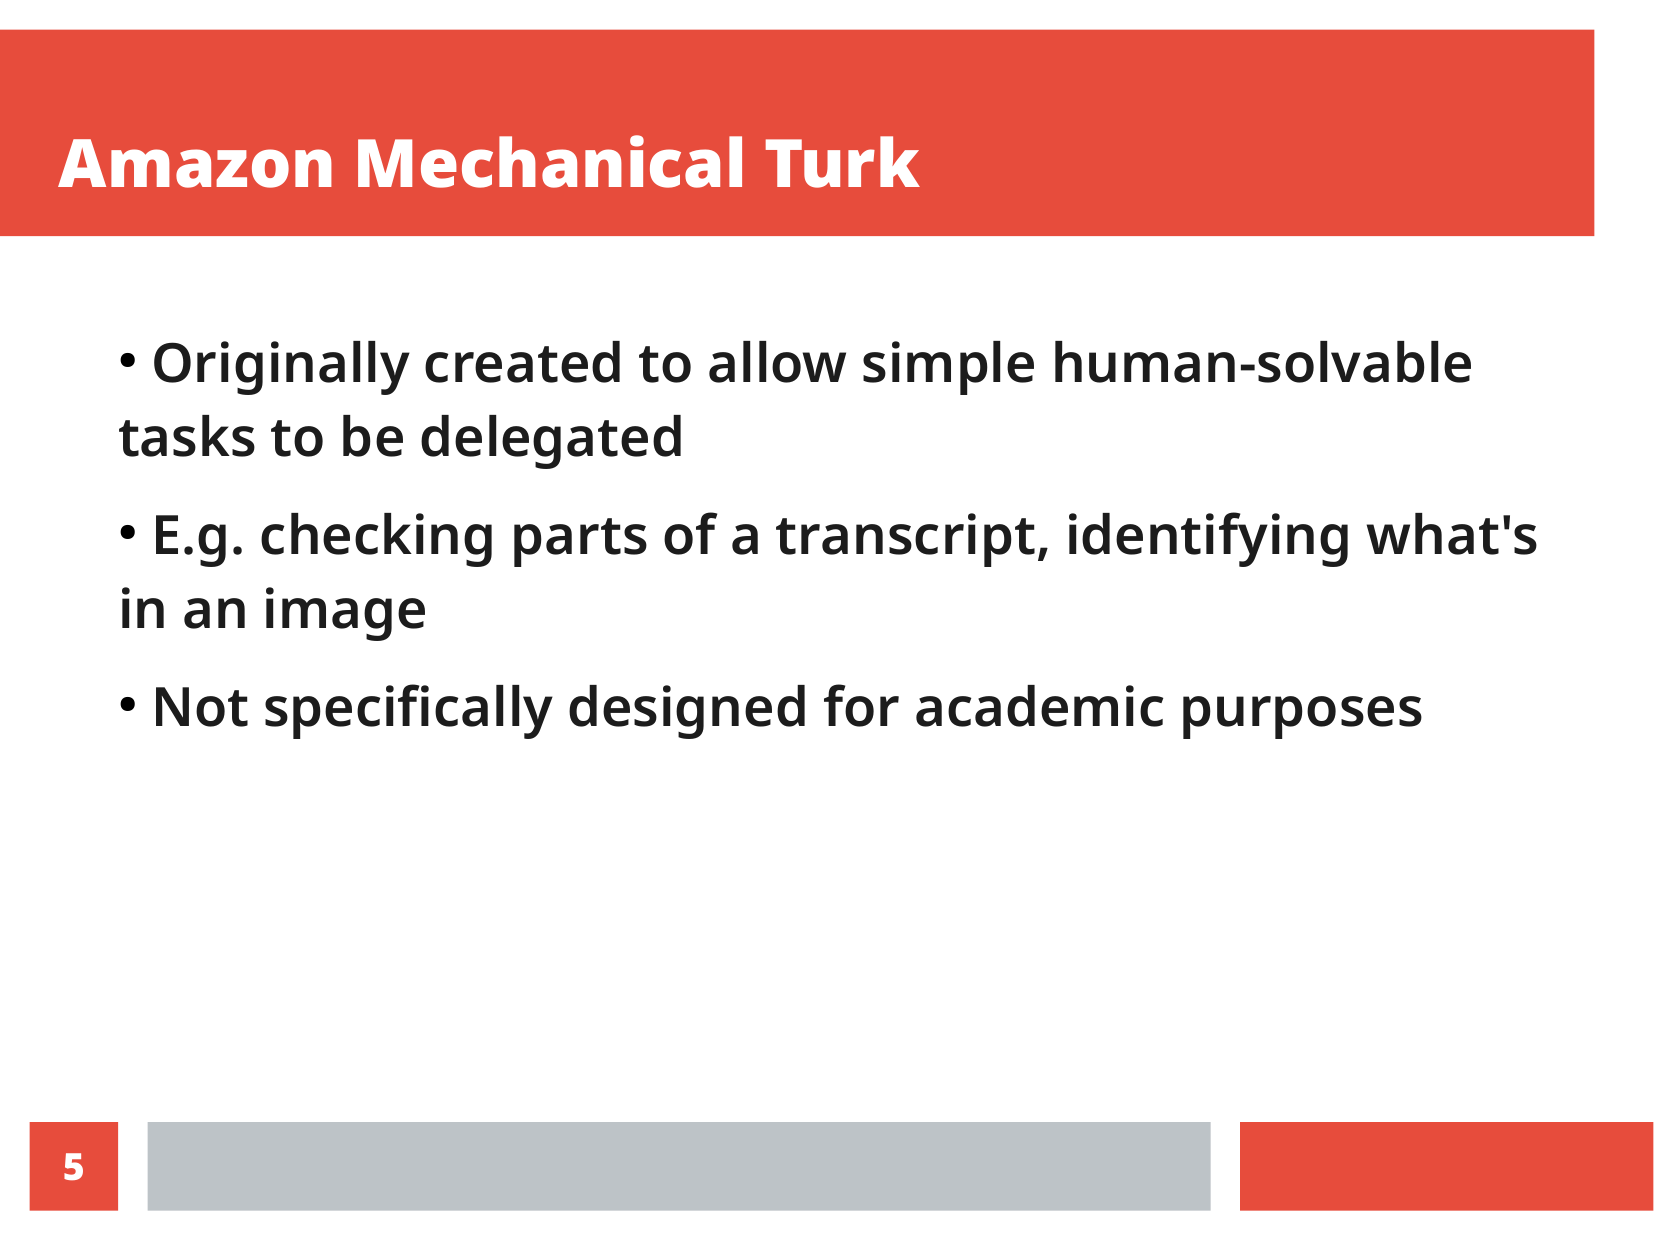

# Amazon Mechanical Turk
 Originally created to allow simple human-solvable tasks to be delegated
 E.g. checking parts of a transcript, identifying what's in an image
 Not specifically designed for academic purposes
5